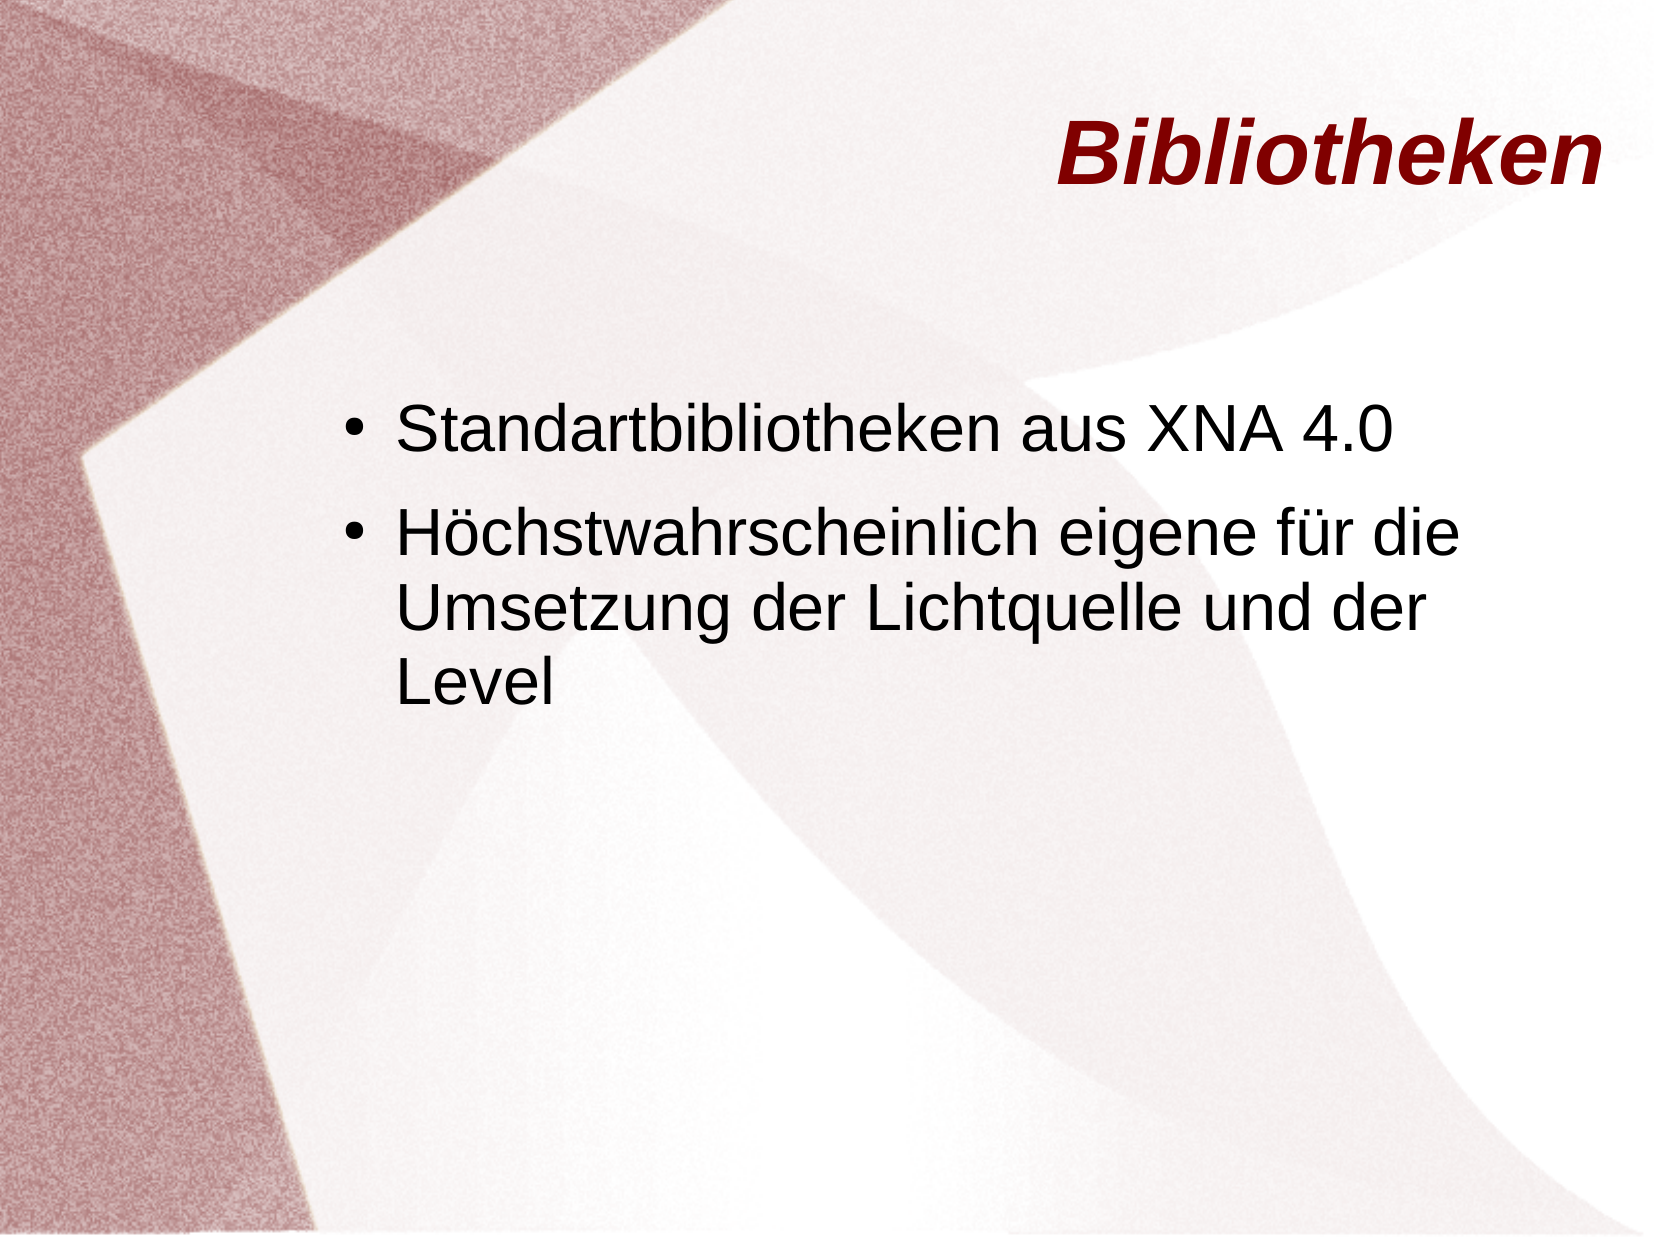

# Bibliotheken
Standartbibliotheken aus XNA 4.0
Höchstwahrscheinlich eigene für die Umsetzung der Lichtquelle und der Level